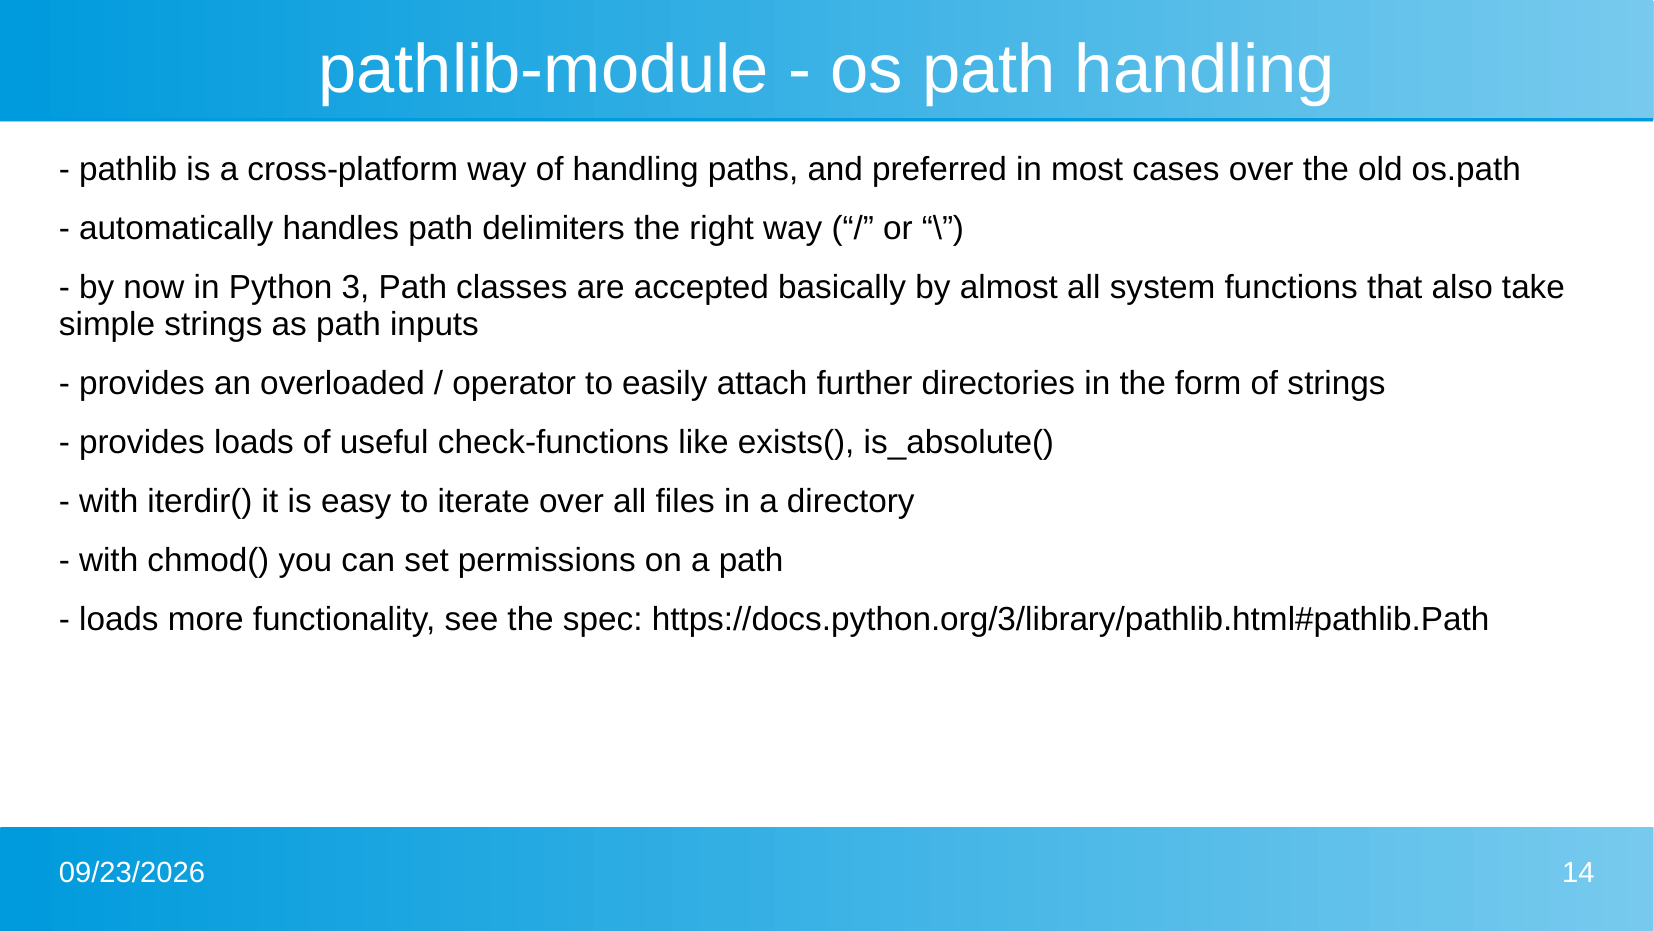

# pathlib-module - os path handling
- pathlib is a cross-platform way of handling paths, and preferred in most cases over the old os.path
- automatically handles path delimiters the right way (“/” or “\”)
- by now in Python 3, Path classes are accepted basically by almost all system functions that also take simple strings as path inputs
- provides an overloaded / operator to easily attach further directories in the form of strings
- provides loads of useful check-functions like exists(), is_absolute()
- with iterdir() it is easy to iterate over all files in a directory
- with chmod() you can set permissions on a path
- loads more functionality, see the spec: https://docs.python.org/3/library/pathlib.html#pathlib.Path
14